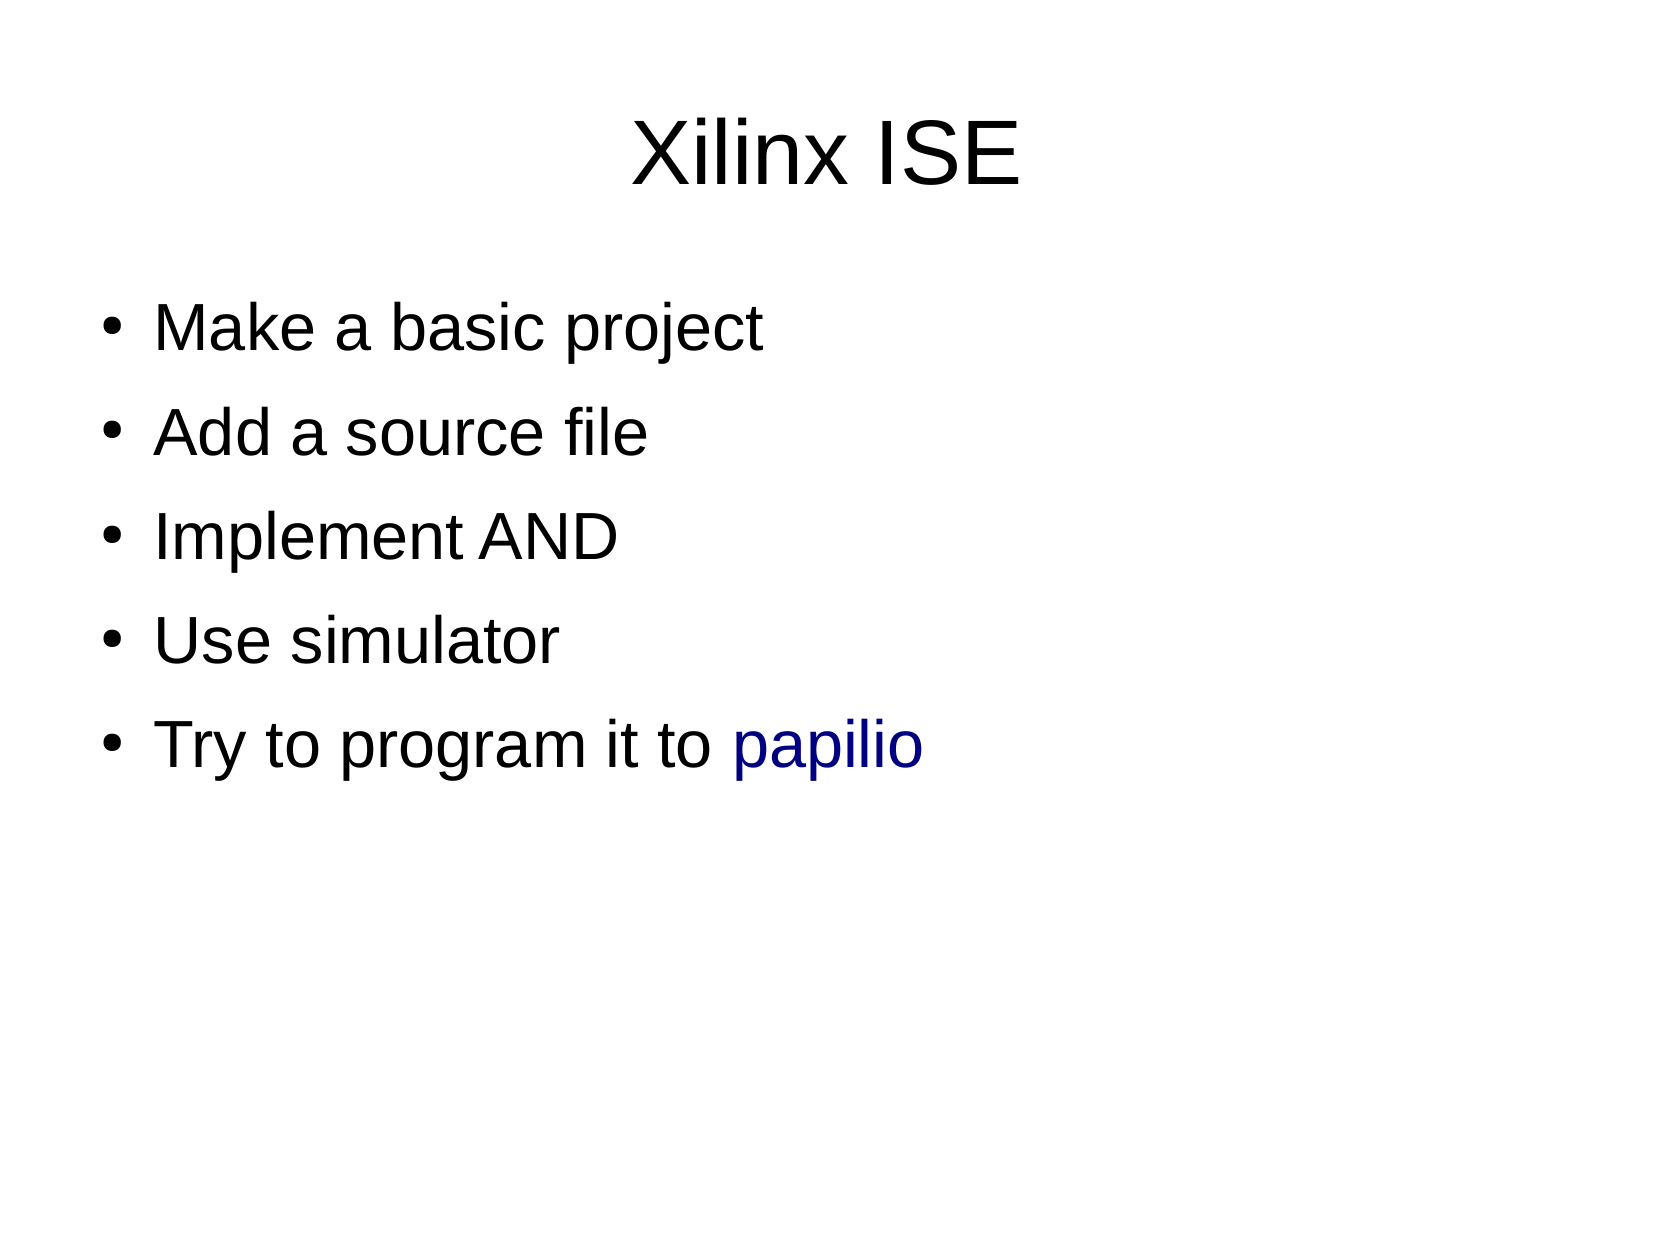

# Xilinx ISE
Make a basic project
Add a source file
Implement AND
Use simulator
Try to program it to papilio